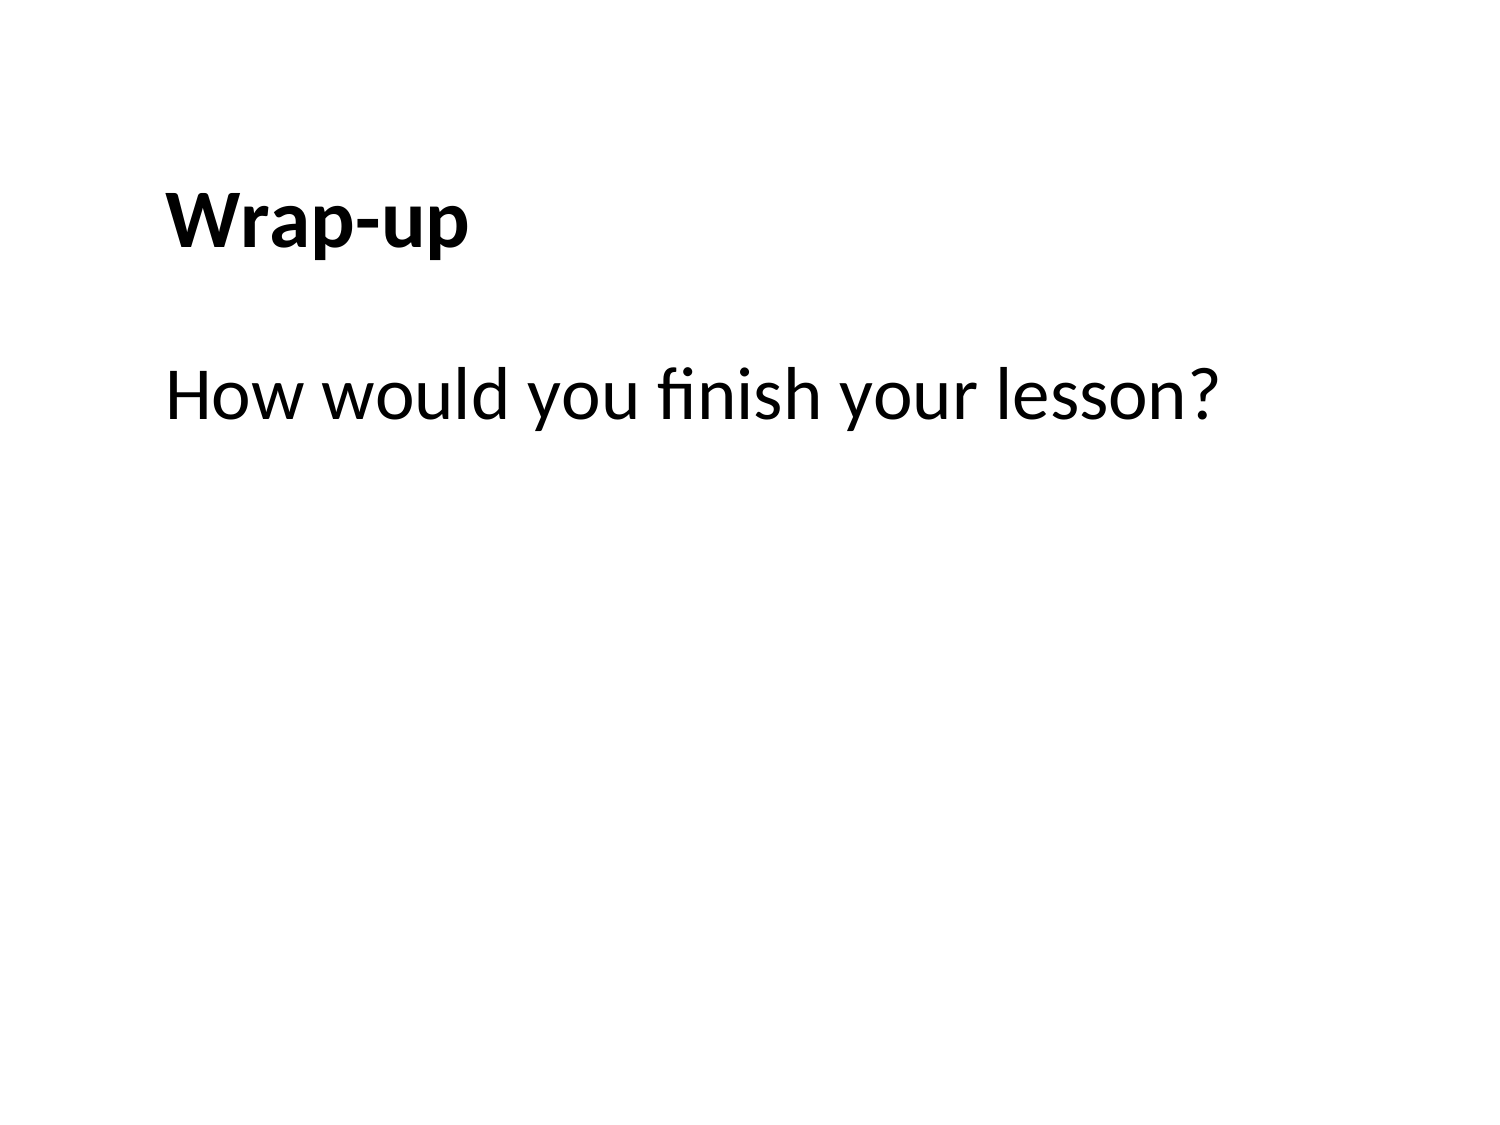

Wrap-up
How would you finish your lesson?